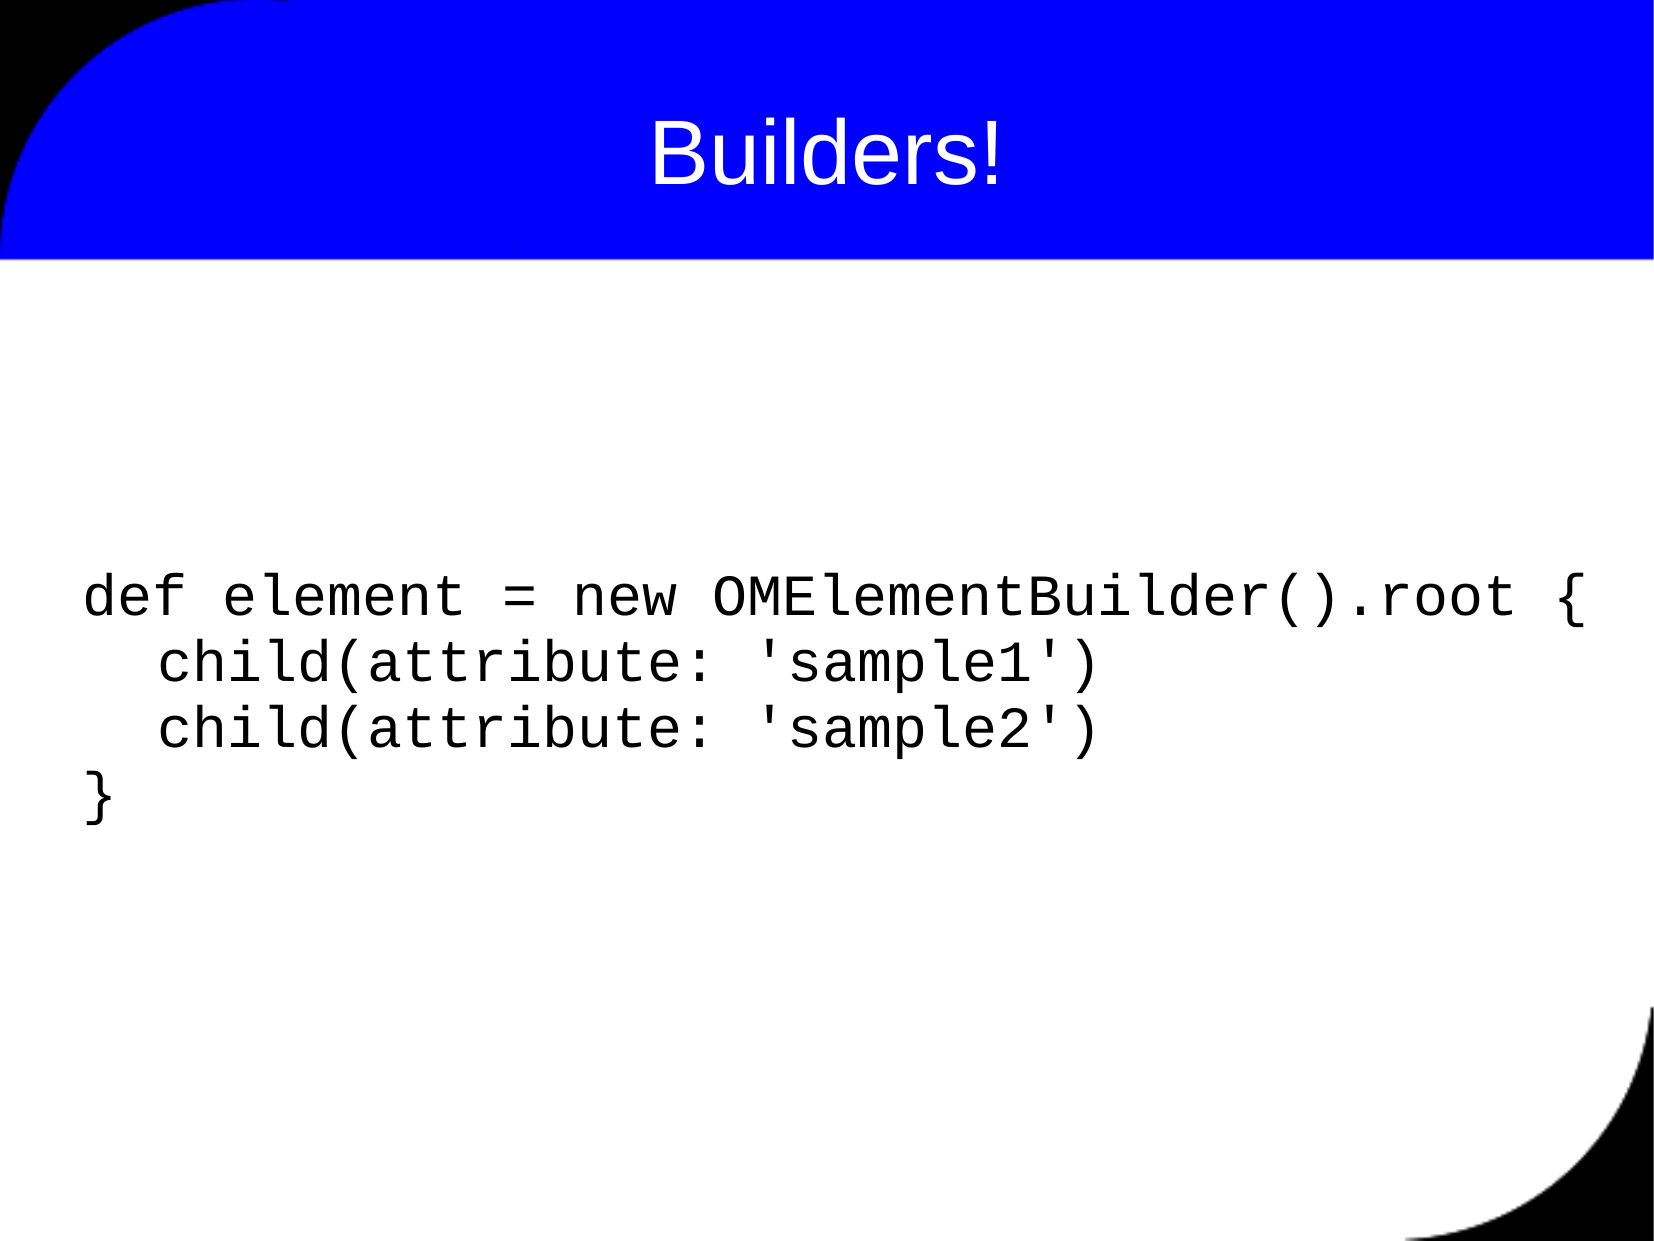

# Builders!
def element = new OMElementBuilder().root {
	child(attribute: 'sample1')
	child(attribute: 'sample2')
}